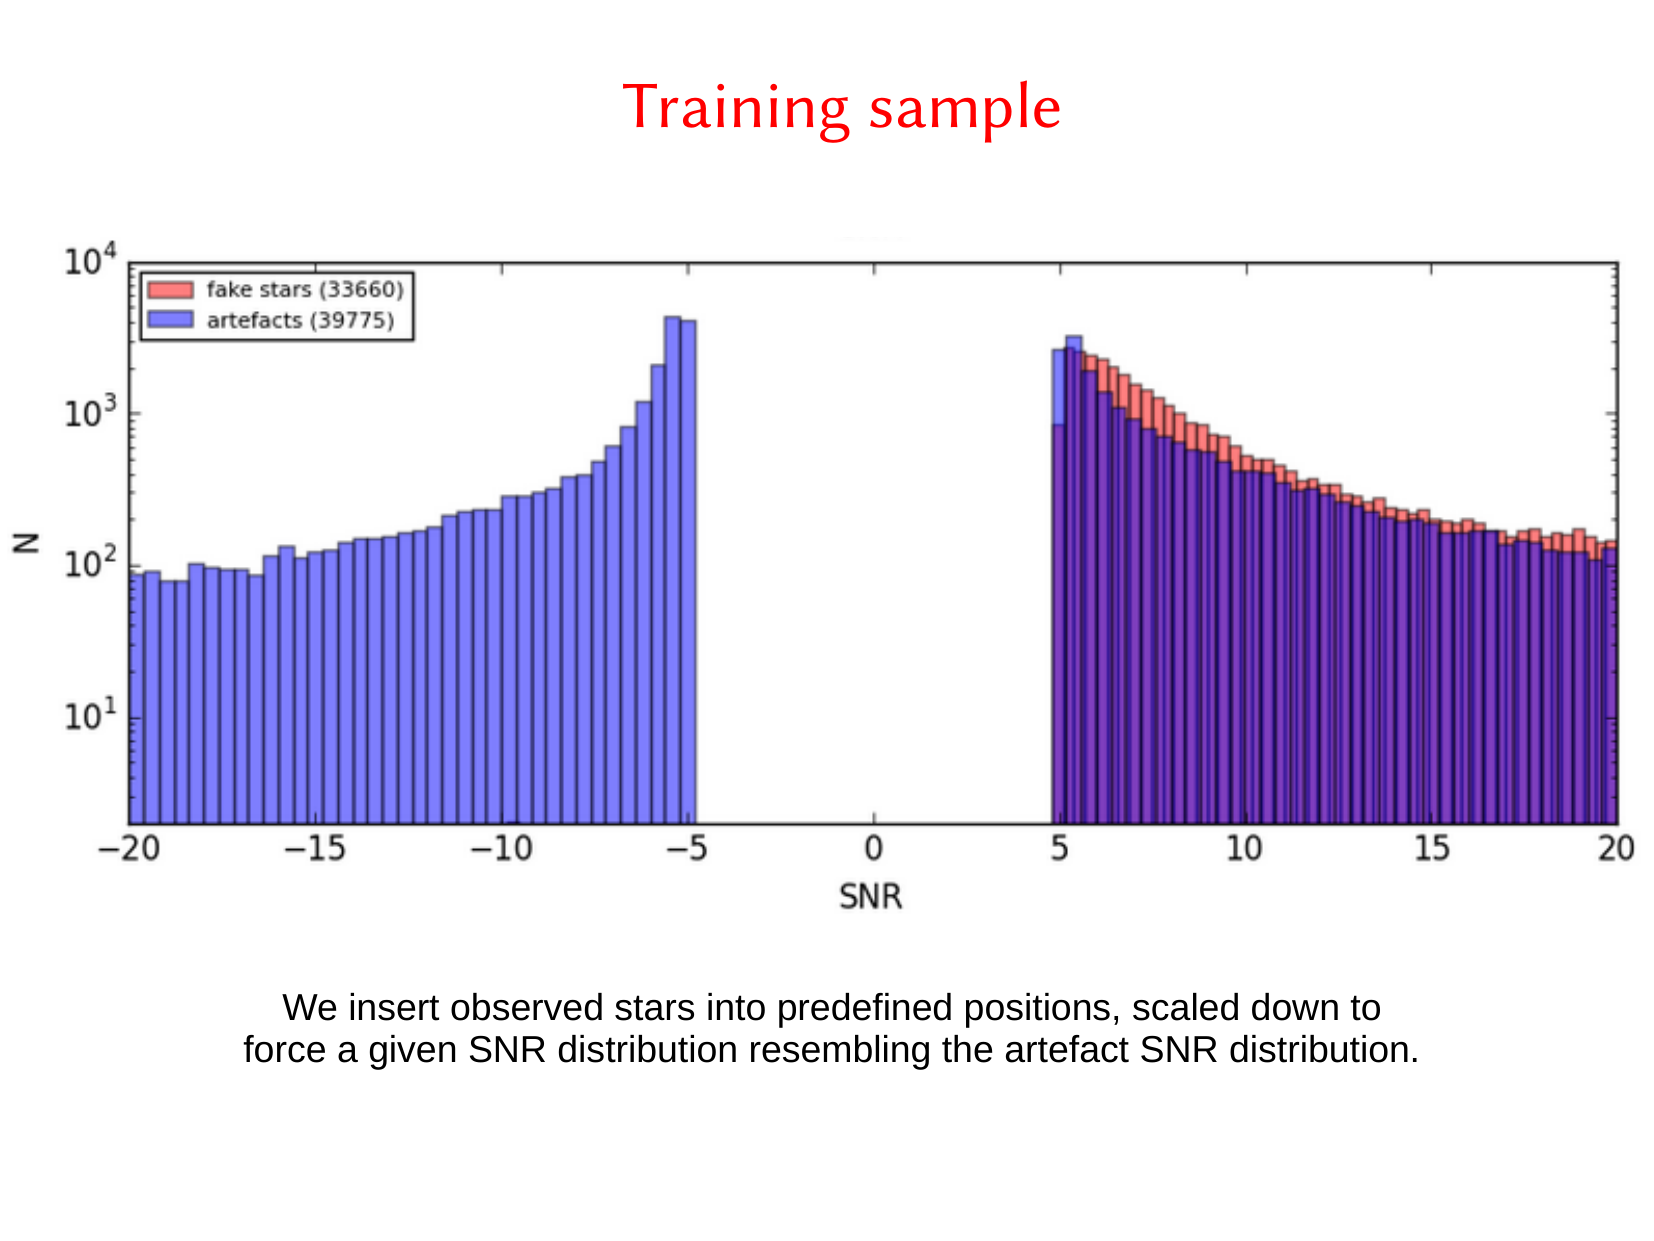

Training sample
We insert observed stars into predefined positions, scaled down to force a given SNR distribution resembling the artefact SNR distribution.